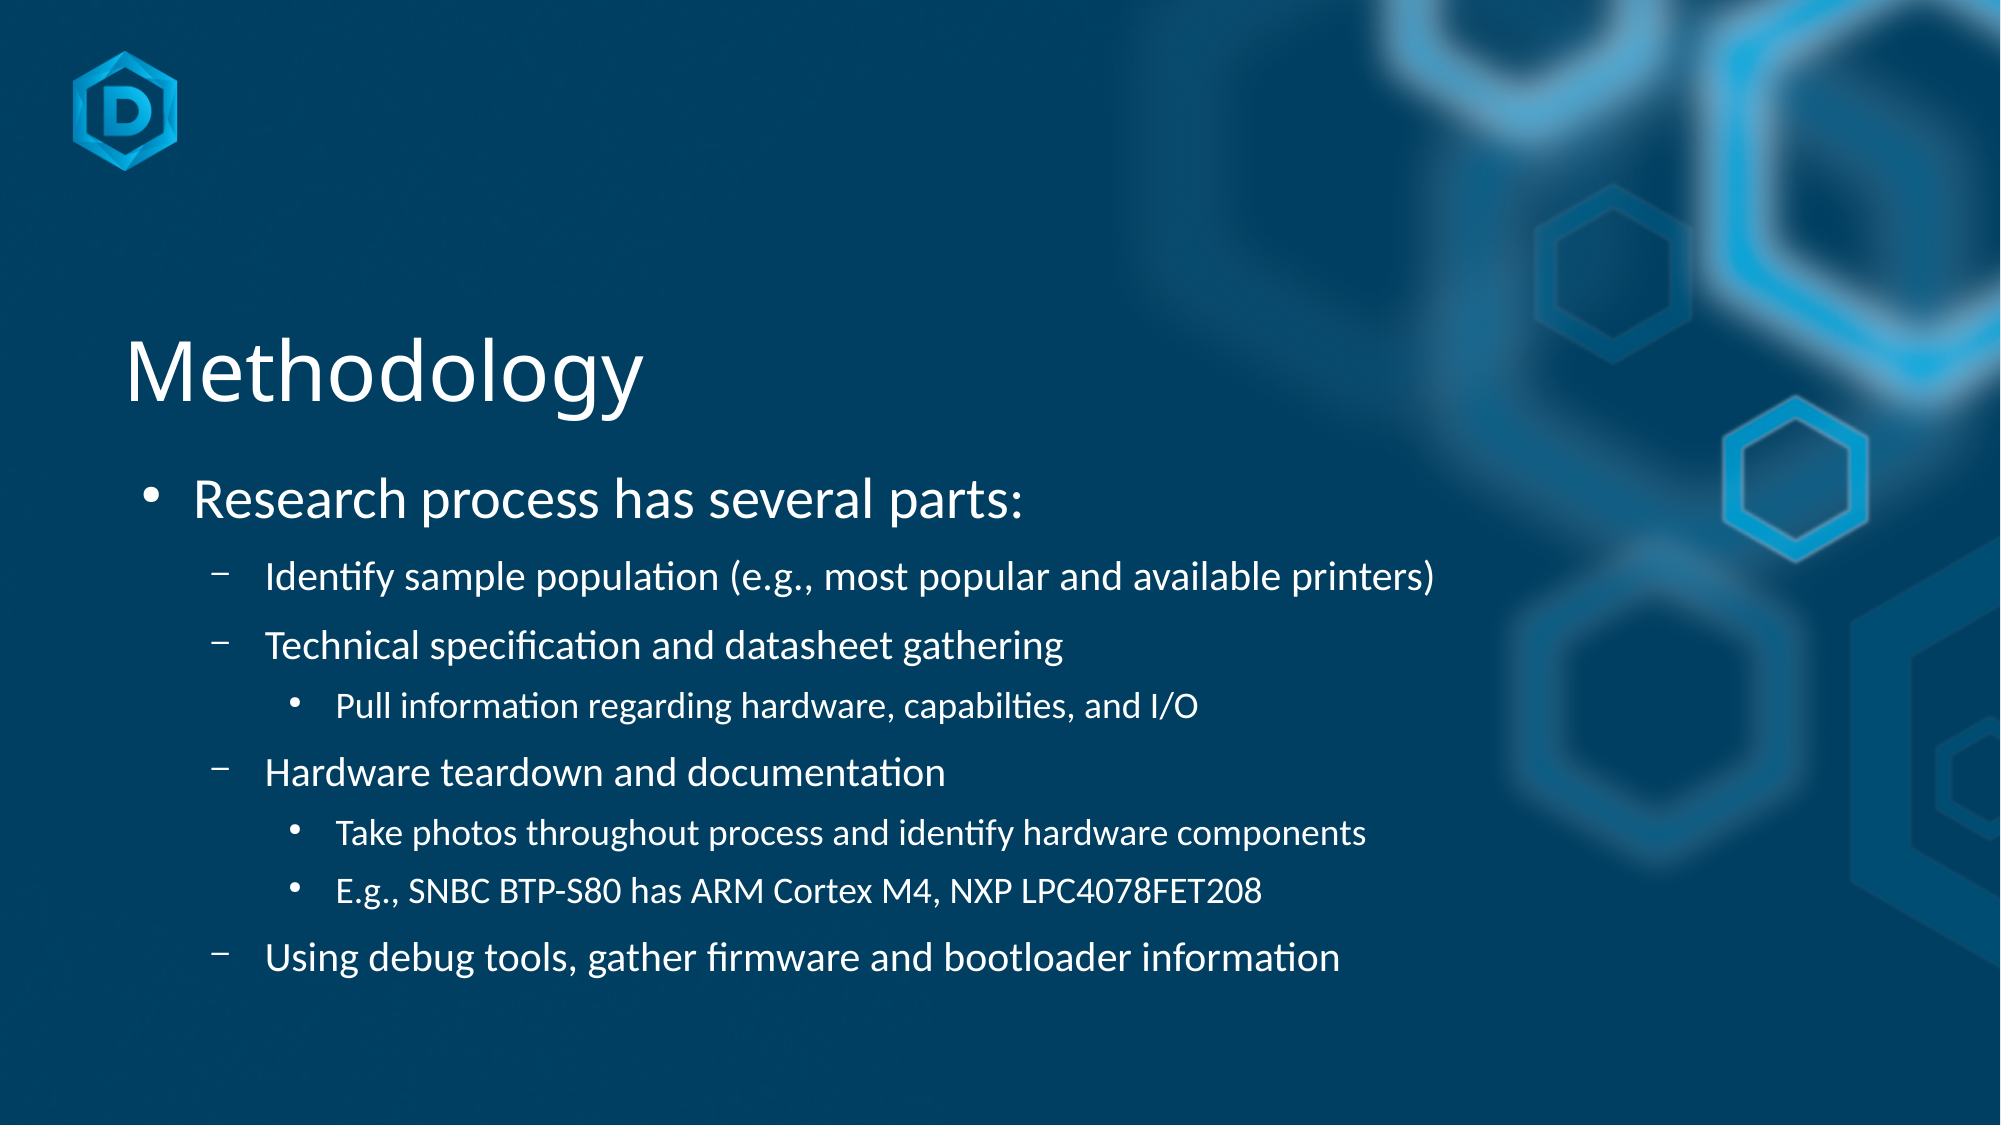

# Methodology
Research process has several parts:
Identify sample population (e.g., most popular and available printers)
Technical specification and datasheet gathering
Pull information regarding hardware, capabilties, and I/O
Hardware teardown and documentation
Take photos throughout process and identify hardware components
E.g., SNBC BTP-S80 has ARM Cortex M4, NXP LPC4078FET208
Using debug tools, gather firmware and bootloader information